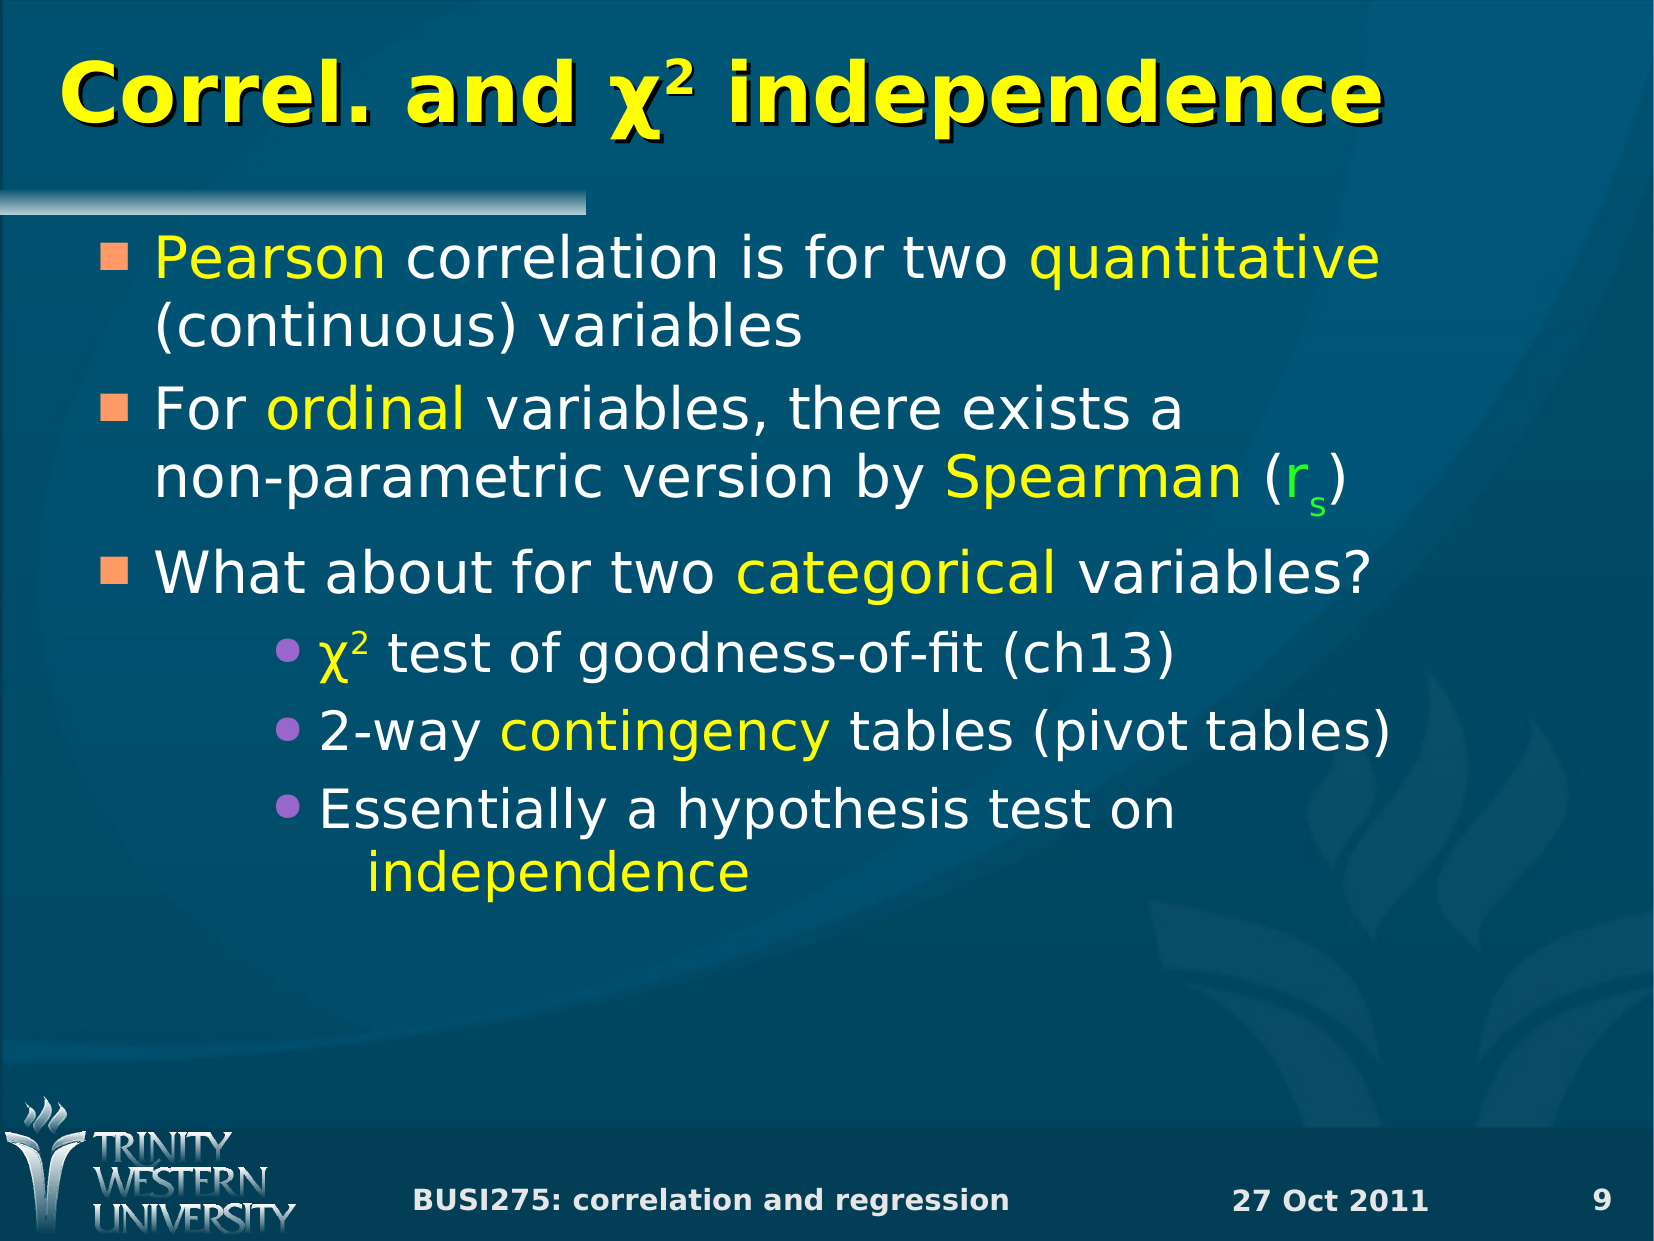

# Correl. and χ2 independence
Pearson correlation is for two quantitative (continuous) variables
For ordinal variables, there exists a
non-parametric version by Spearman (rs)
What about for two categorical variables?
χ2 test of goodness-of-fit (ch13)
2-way contingency tables (pivot tables)
Essentially a hypothesis test on independence
BUSI275: correlation and regression
27 Oct 2011
9